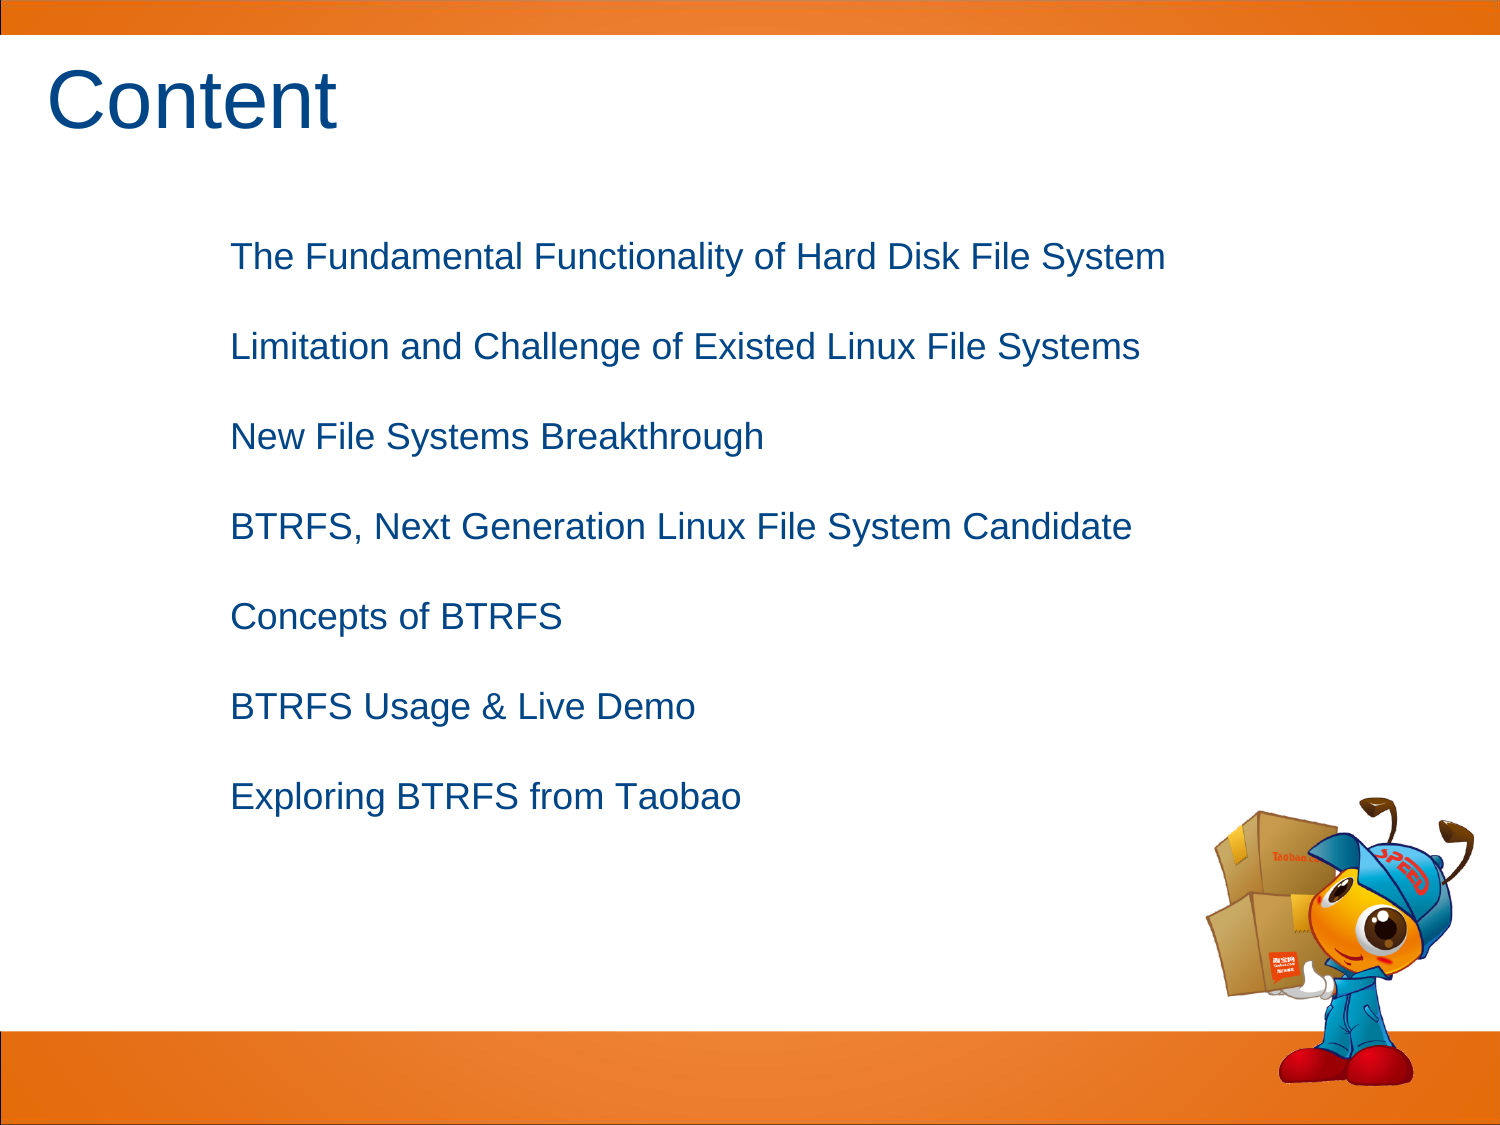

Content
The Fundamental Functionality of Hard Disk File System
Limitation and Challenge of Existed Linux File Systems
New File Systems Breakthrough
BTRFS, Next Generation Linux File System Candidate
Concepts of BTRFS
BTRFS Usage & Live Demo
Exploring BTRFS from Taobao